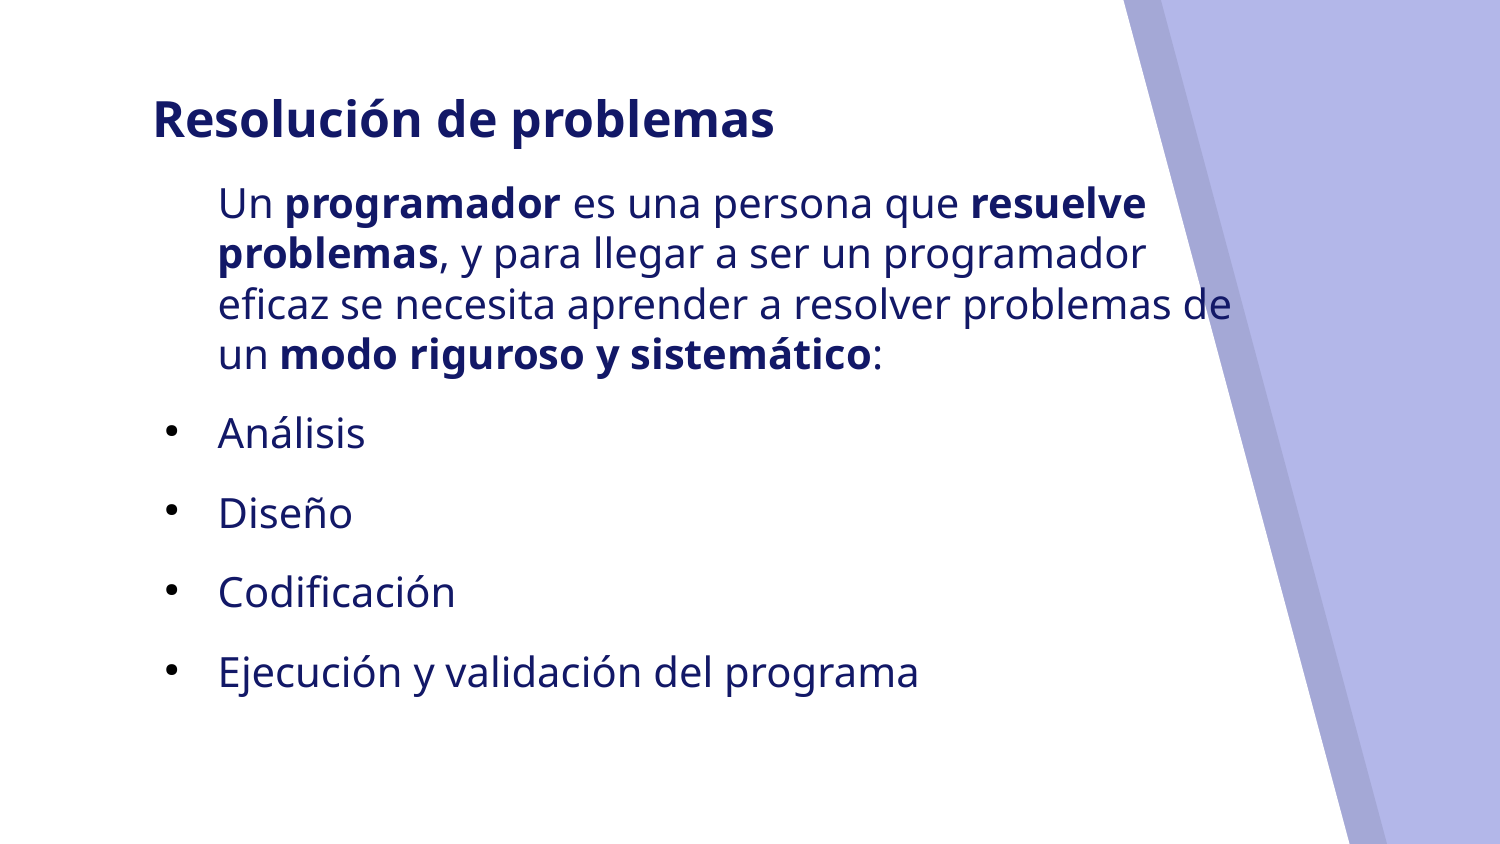

# Resolución de problemas
Un programador es una persona que resuelve problemas, y para llegar a ser un programador eficaz se necesita aprender a resolver problemas de un modo riguroso y sistemático:
Análisis
Diseño
Codificación
Ejecución y validación del programa